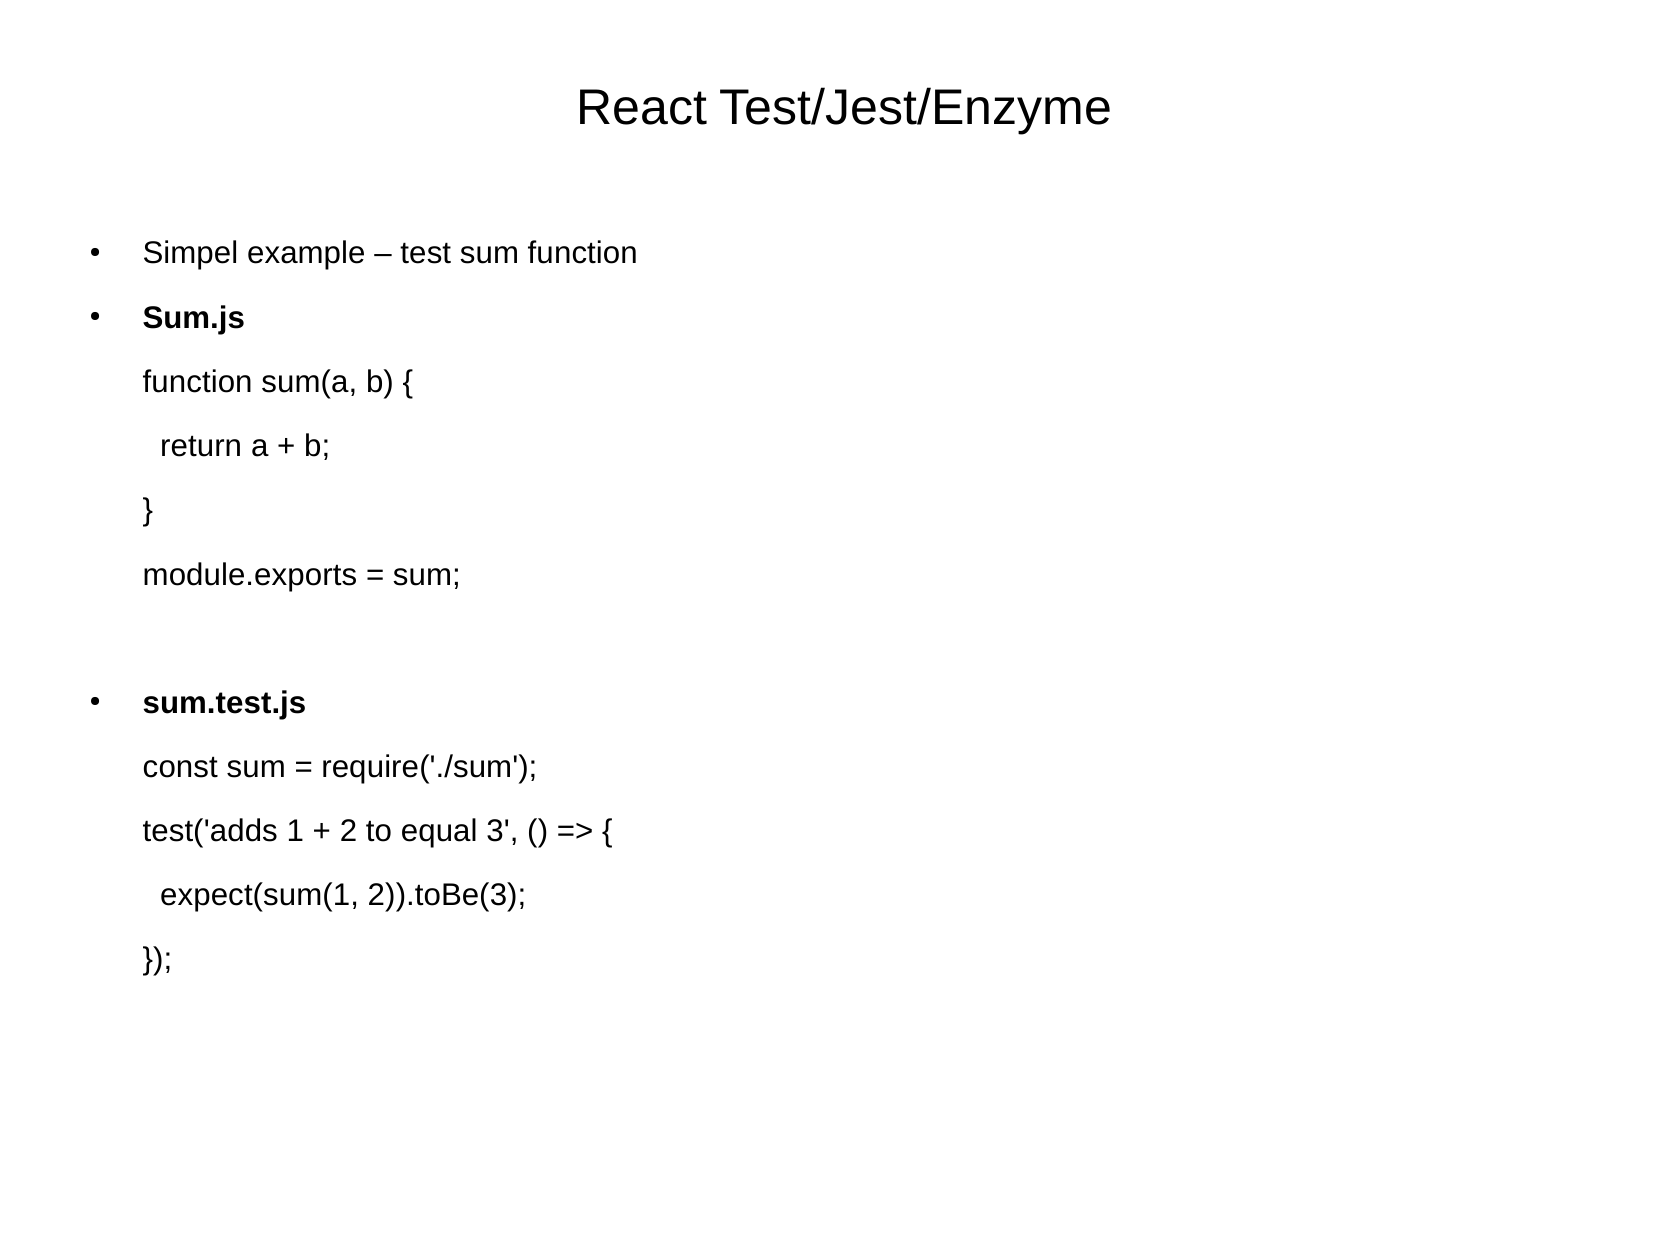

# React Test/Jest/Enzyme
Simpel example – test sum function
Sum.js
function sum(a, b) {
 return a + b;
}
module.exports = sum;
sum.test.js
const sum = require('./sum');
test('adds 1 + 2 to equal 3', () => {
 expect(sum(1, 2)).toBe(3);
});